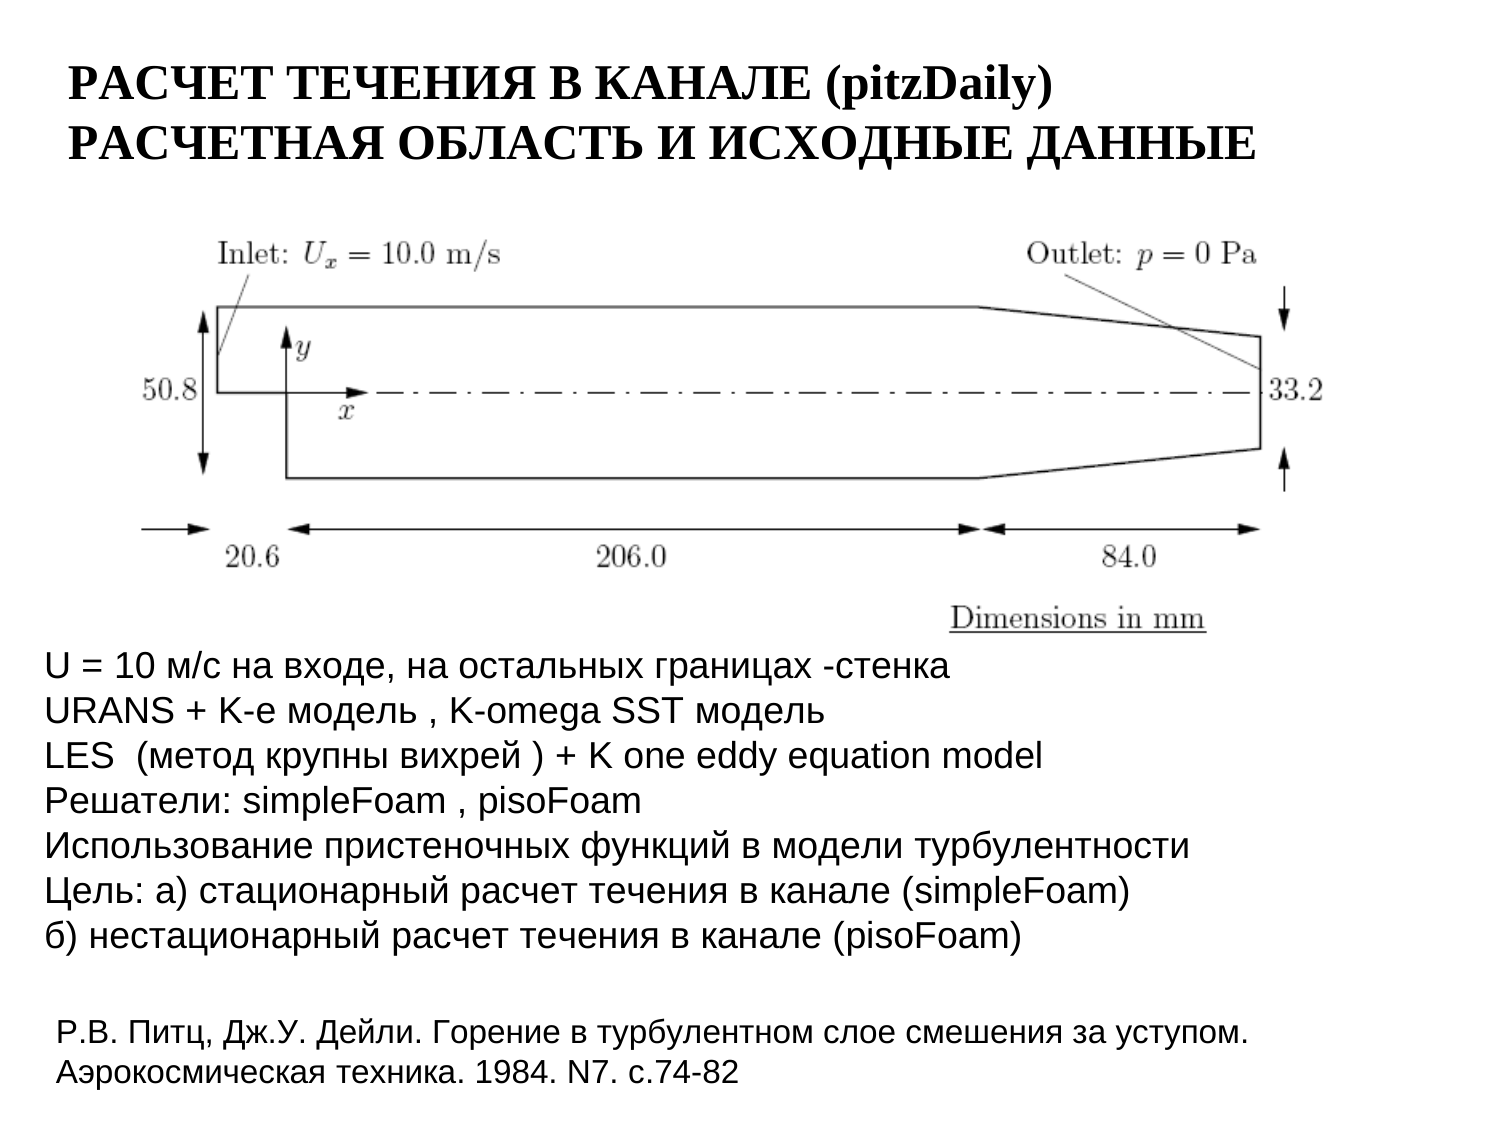

РАСЧЕТ ТЕЧЕНИЯ В КАНАЛЕ (pitzDaily)
РАСЧЕТНАЯ ОБЛАСТЬ И ИСХОДНЫЕ ДАННЫЕ
U = 10 м/c на входе, на остальных границах -стенка
URANS + K-e модель , K-omega SST модель
LES (метод крупны вихрей ) + K one eddy equation model
Решатели: simpleFoam , pisoFoam
Использование пристеночных функций в модели турбулентности
Цель: а) стационарный расчет течения в канале (simpleFoam)
б) нестационарный расчет течения в канале (pisoFoam)
Р.В. Питц, Дж.У. Дейли. Горение в турбулентном слое смешения за уступом.
Аэрокосмическая техника. 1984. N7. с.74-82